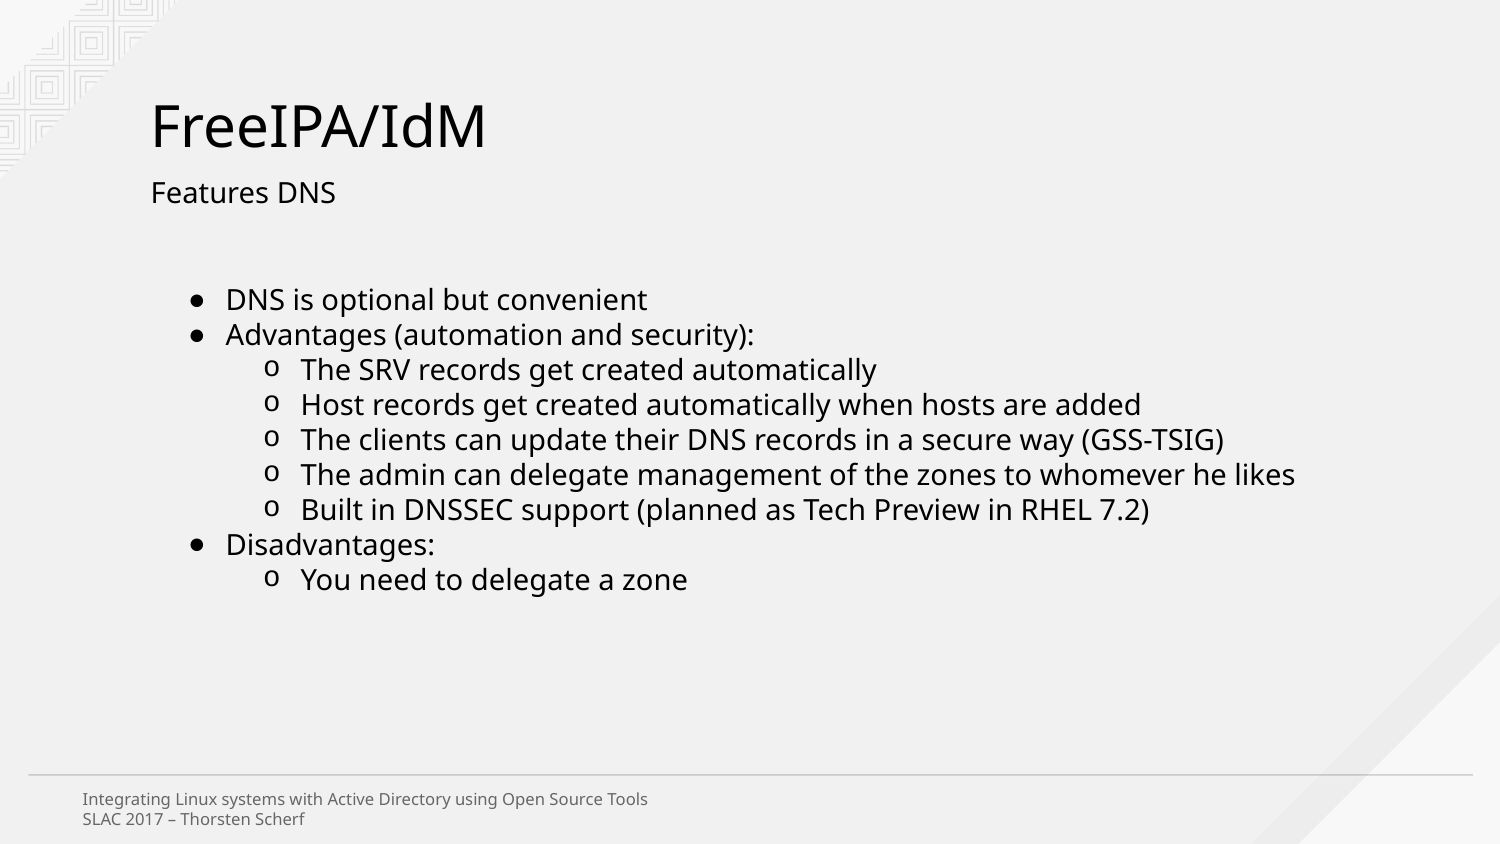

FreeIPA/IdM
Features DNS
# DNS is optional but convenient
Advantages (automation and security):
The SRV records get created automatically
Host records get created automatically when hosts are added
The clients can update their DNS records in a secure way (GSS-TSIG)
The admin can delegate management of the zones to whomever he likes
Built in DNSSEC support (planned as Tech Preview in RHEL 7.2)
Disadvantages:
You need to delegate a zone